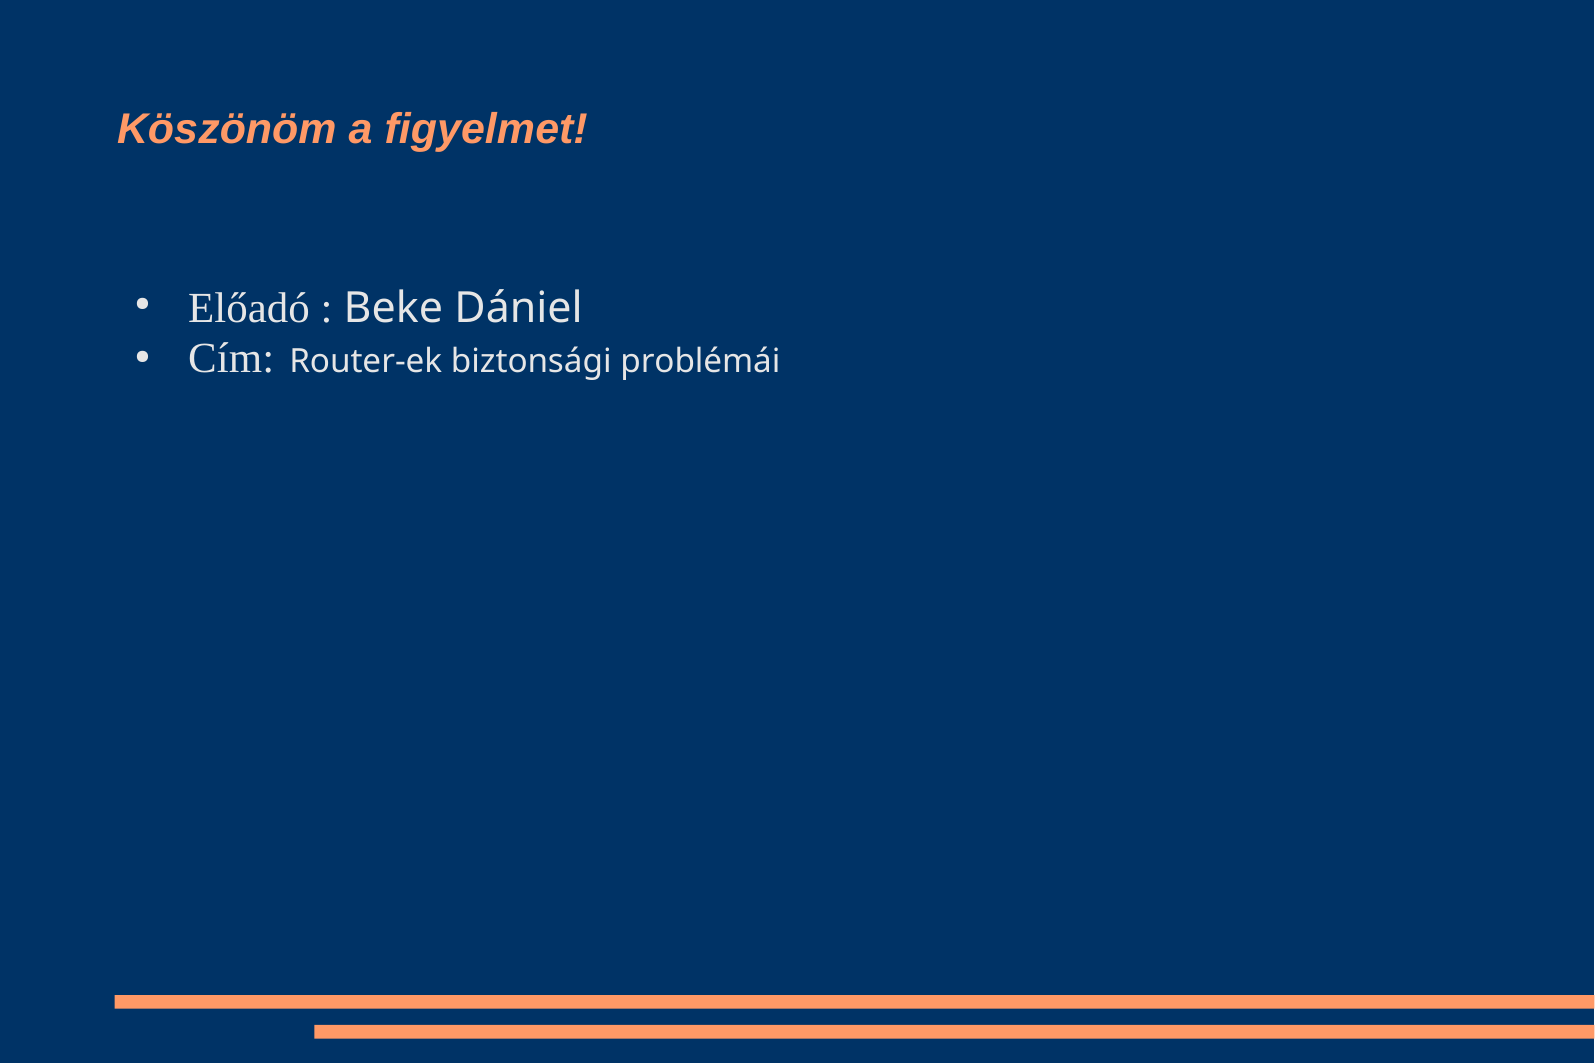

# Köszönöm a figyelmet!
Előadó : Beke Dániel
Cím: Router-ek biztonsági problémái